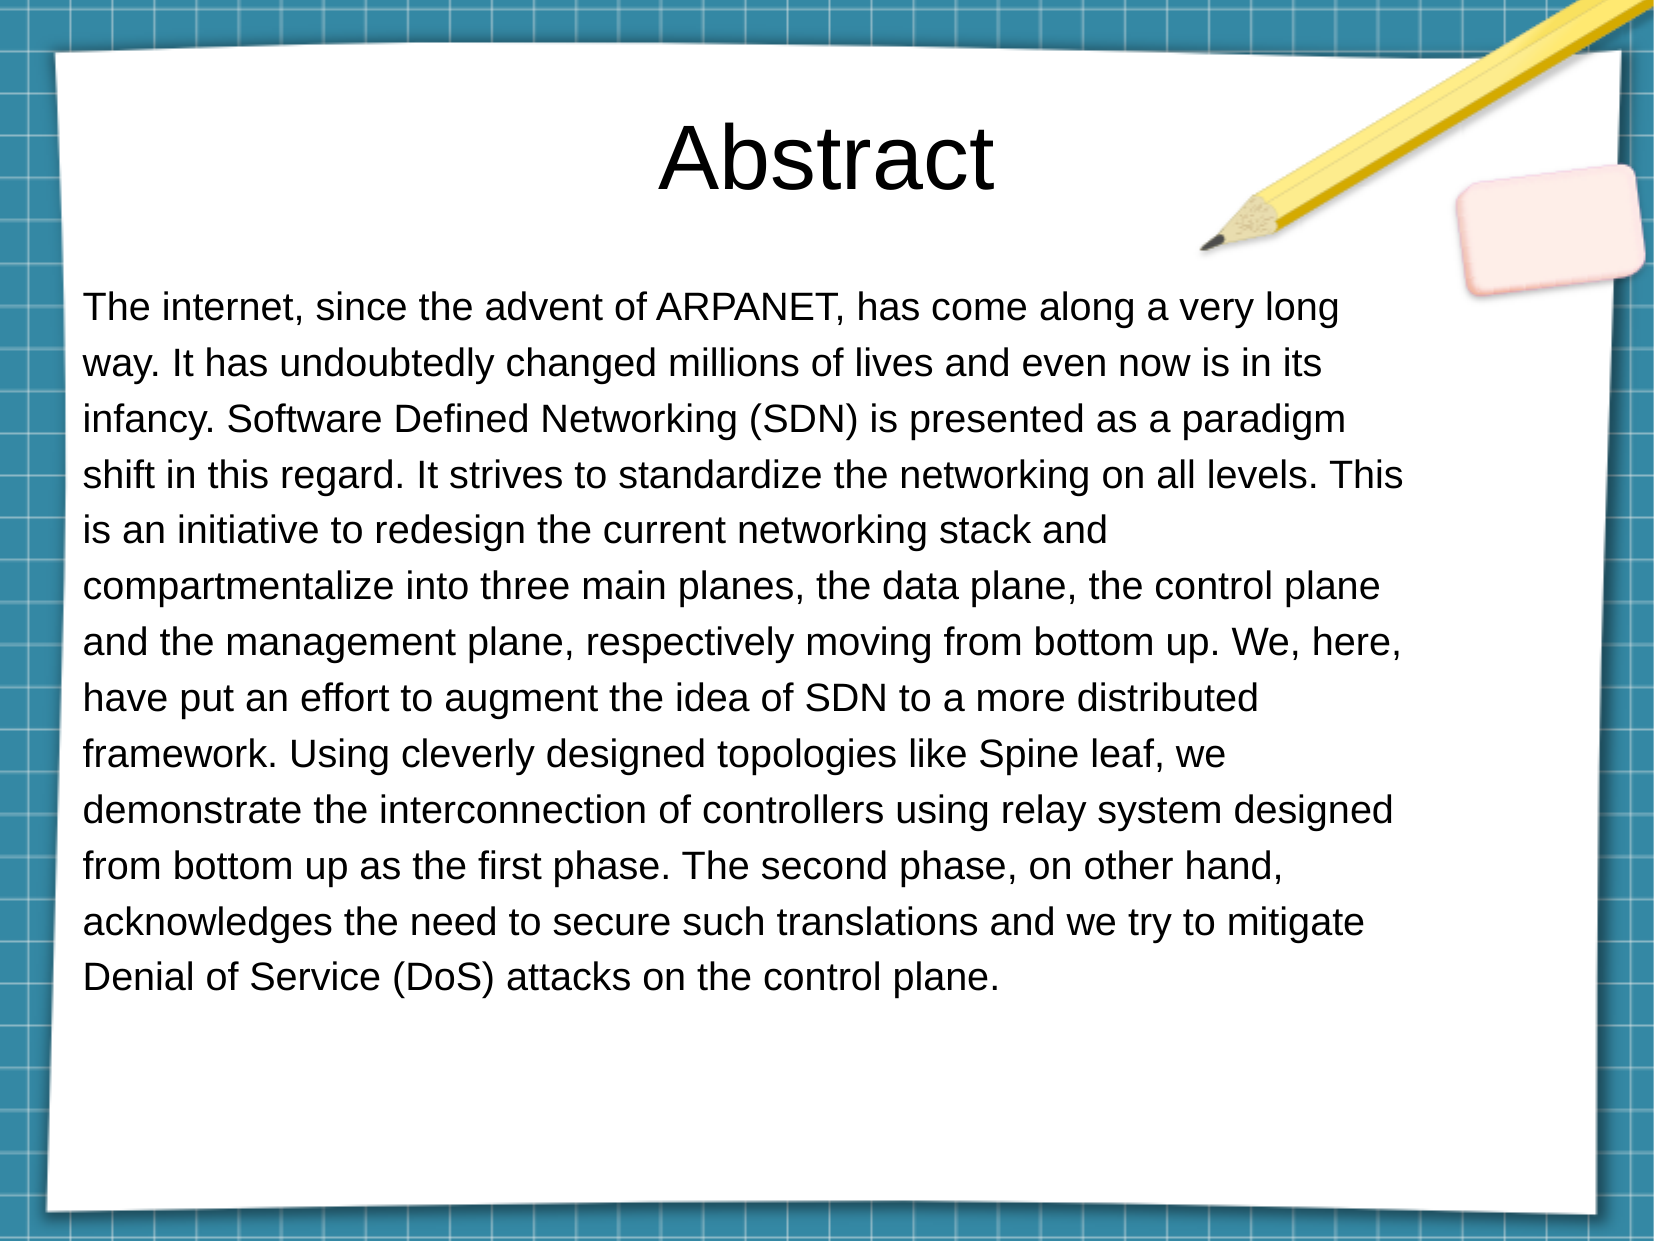

# Abstract
The internet, since the advent of ARPANET, has come along a very long
way. It has undoubtedly changed millions of lives and even now is in its
infancy. Software Defined Networking (SDN) is presented as a paradigm
shift in this regard. It strives to standardize the networking on all levels. This
is an initiative to redesign the current networking stack and
compartmentalize into three main planes, the data plane, the control plane
and the management plane, respectively moving from bottom up. We, here,
have put an effort to augment the idea of SDN to a more distributed
framework. Using cleverly designed topologies like Spine leaf, we
demonstrate the interconnection of controllers using relay system designed
from bottom up as the first phase. The second phase, on other hand,
acknowledges the need to secure such translations and we try to mitigate
Denial of Service (DoS) attacks on the control plane.